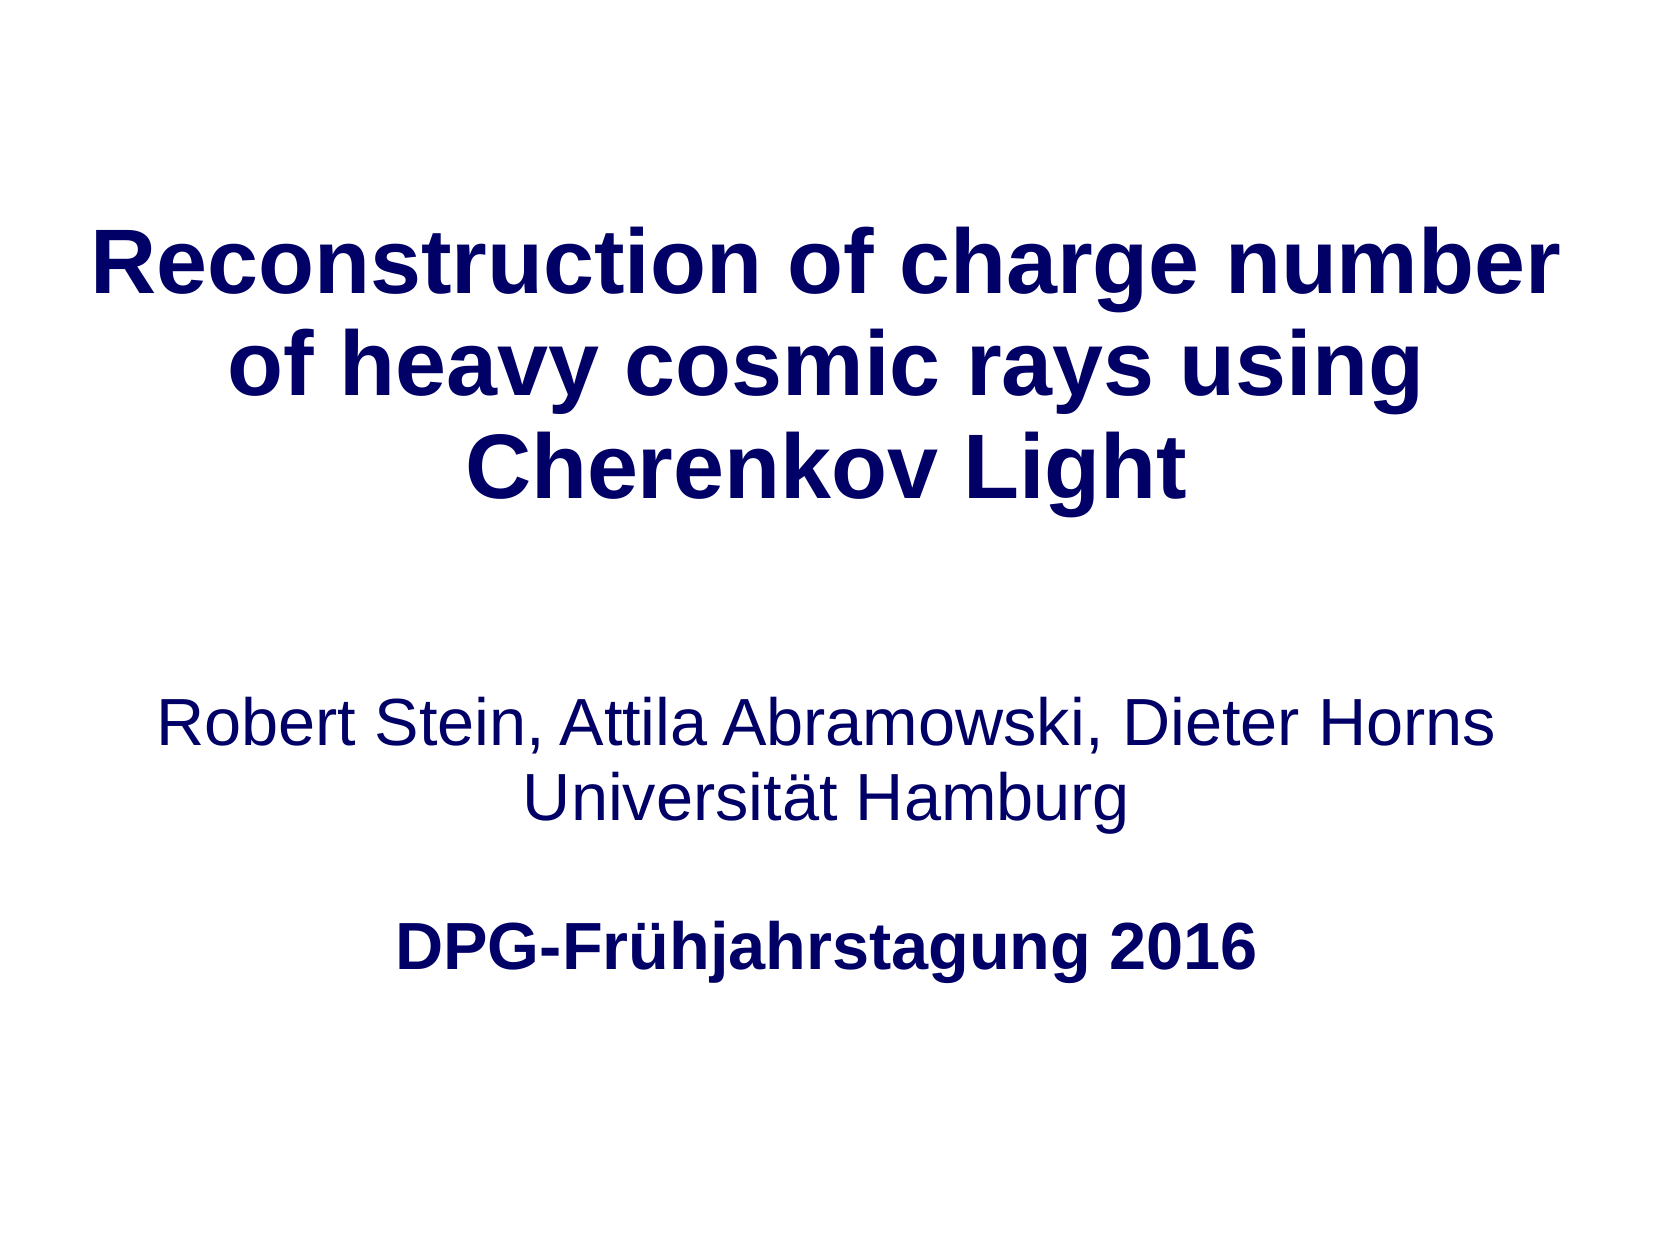

# Reconstruction of charge number of heavy cosmic rays using Cherenkov Light
Robert Stein, Attila Abramowski, Dieter Horns
Universität Hamburg
DPG-Frühjahrstagung 2016